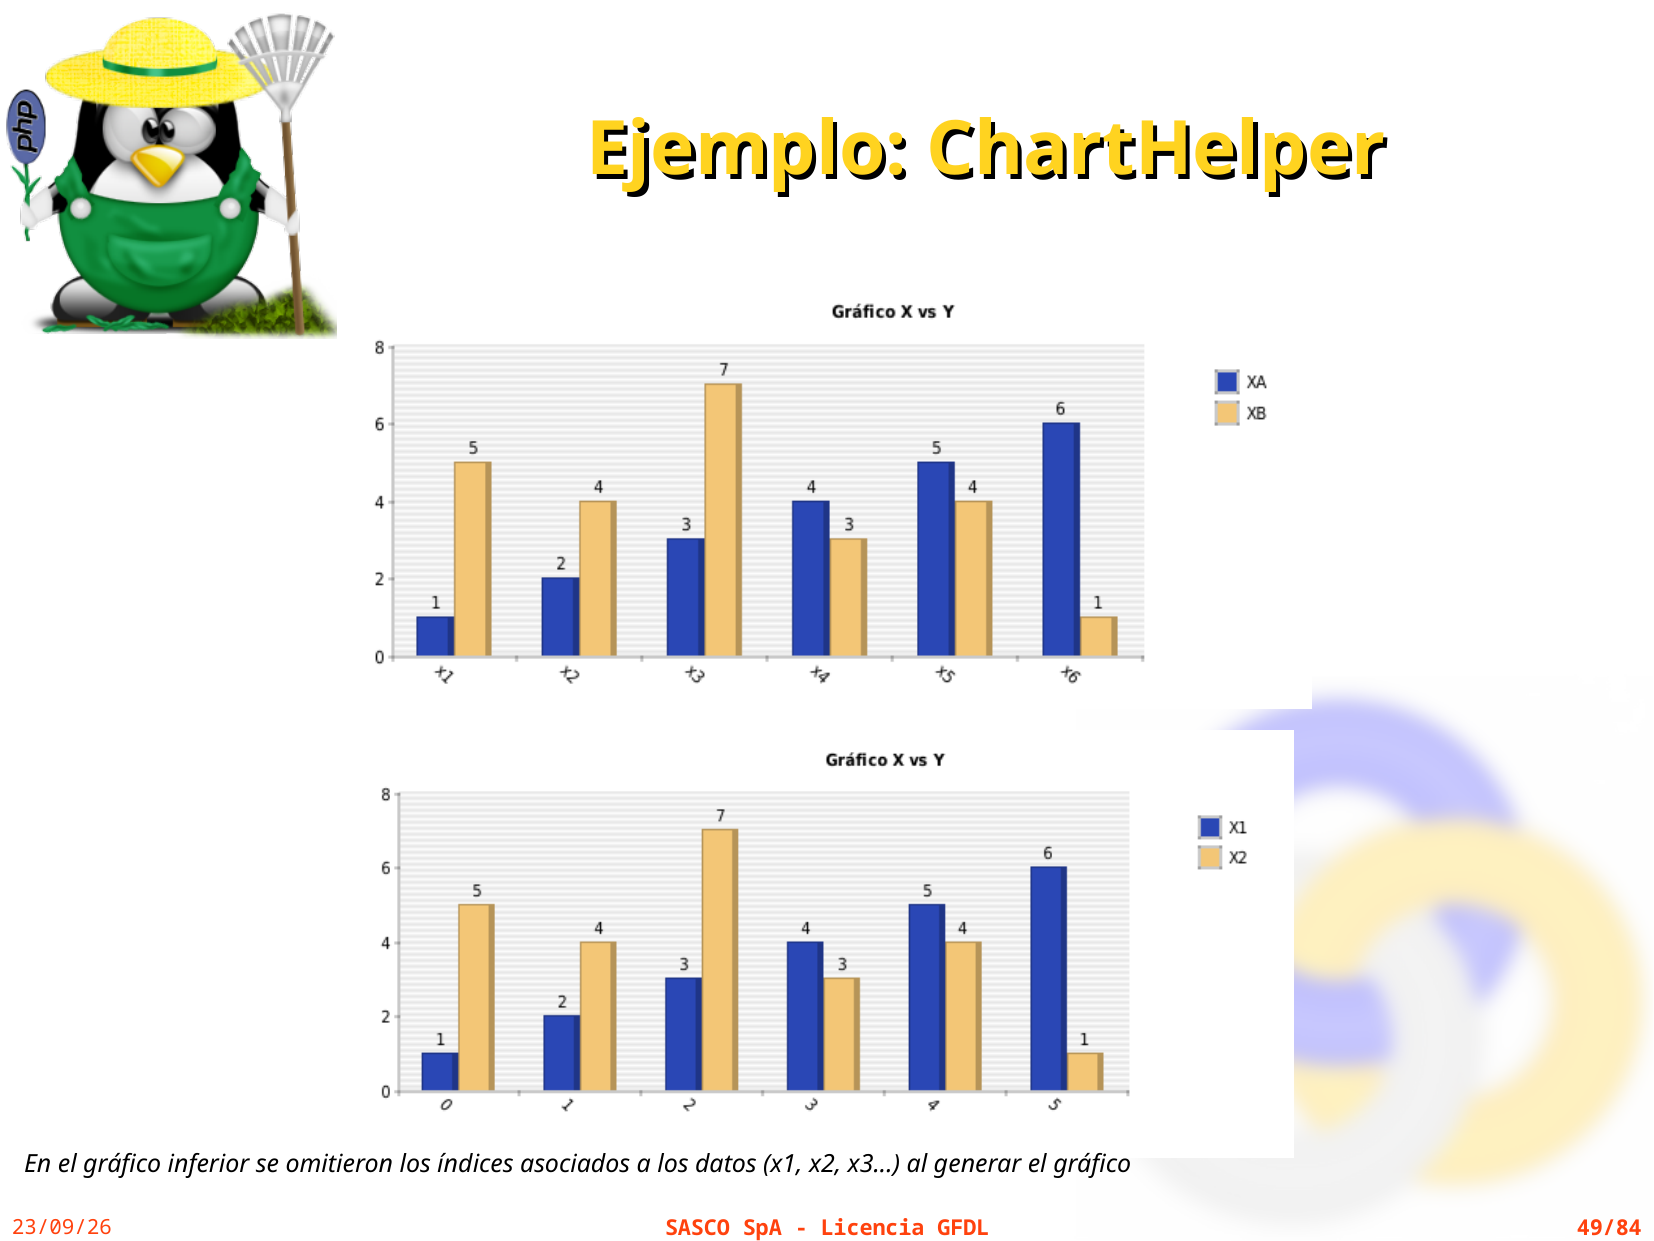

# Ejemplo: ChartHelper
En el gráfico inferior se omitieron los índices asociados a los datos (x1, x2, x3...) al generar el gráfico
SASCO SpA - Licencia GFDL
49